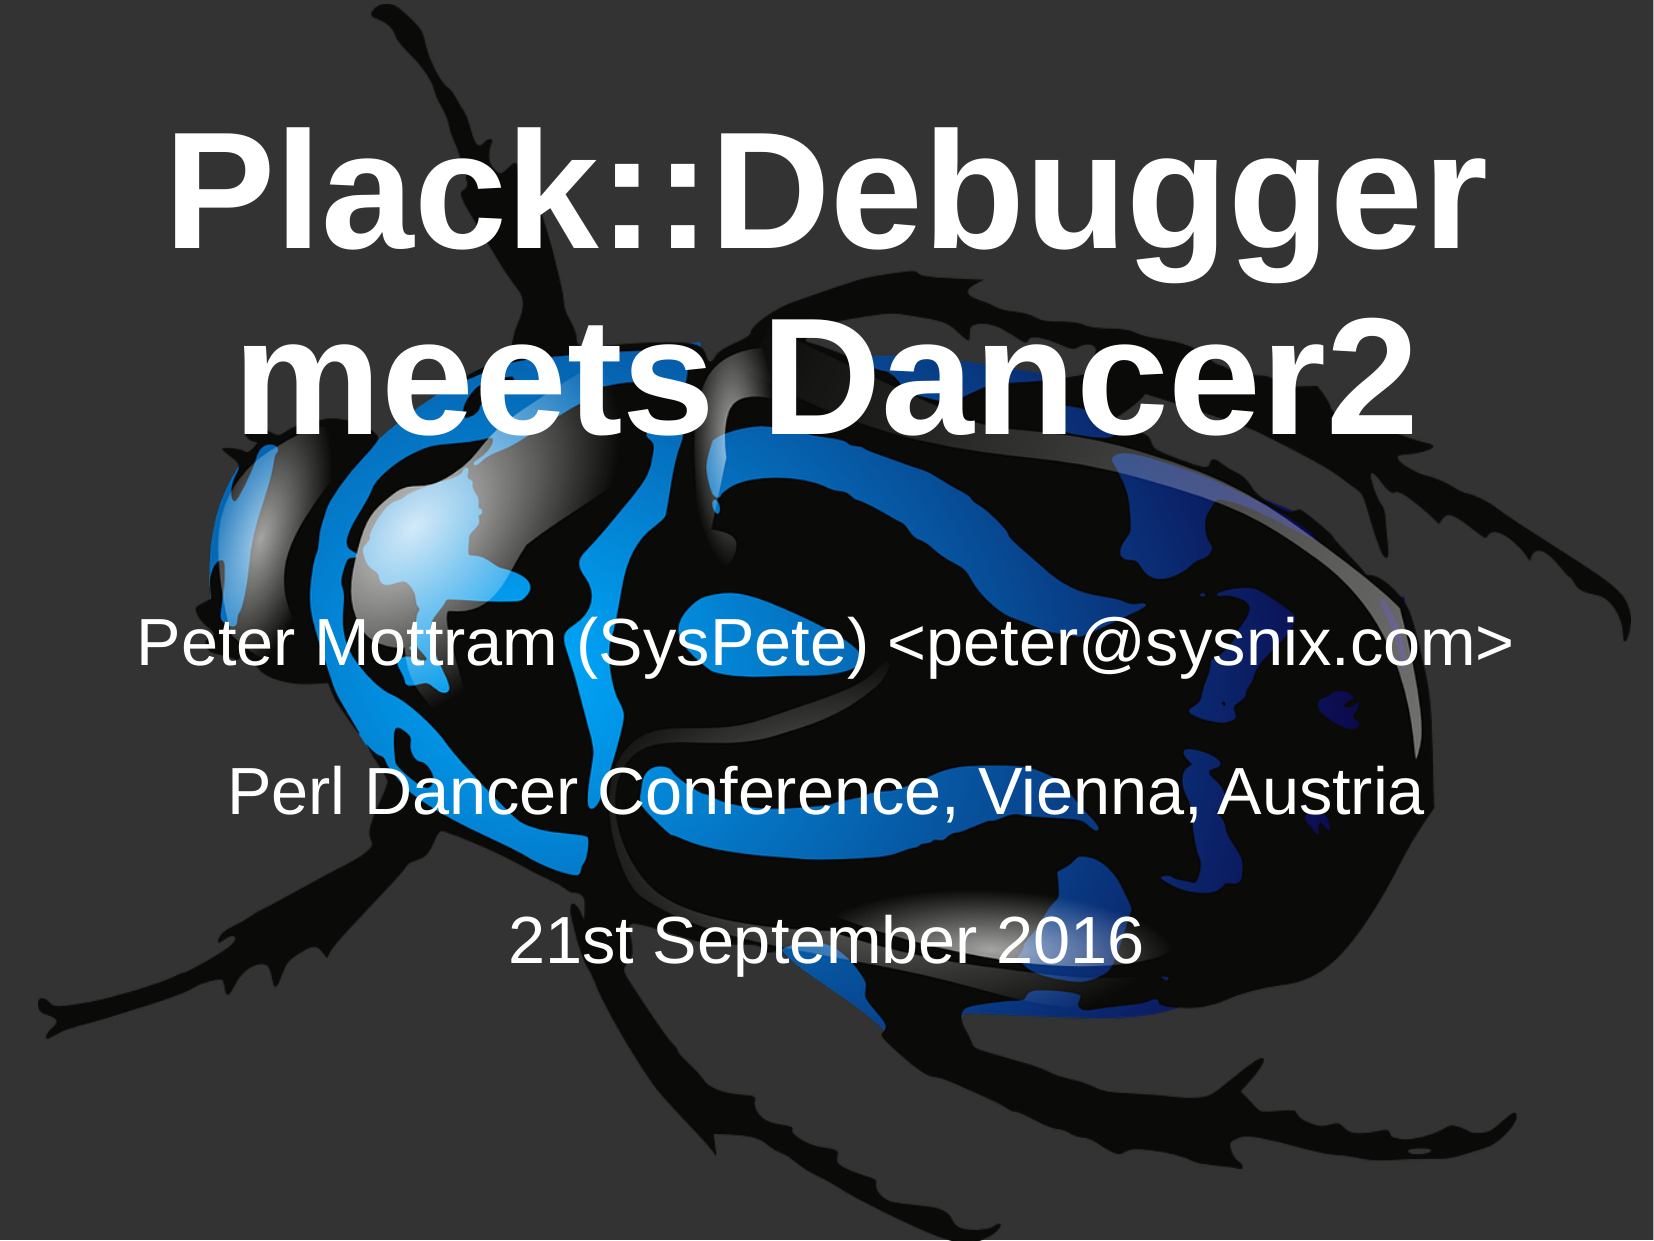

# Plack::Debugger meets Dancer2
Peter Mottram (SysPete) <peter@sysnix.com>
Perl Dancer Conference, Vienna, Austria
21st September 2016